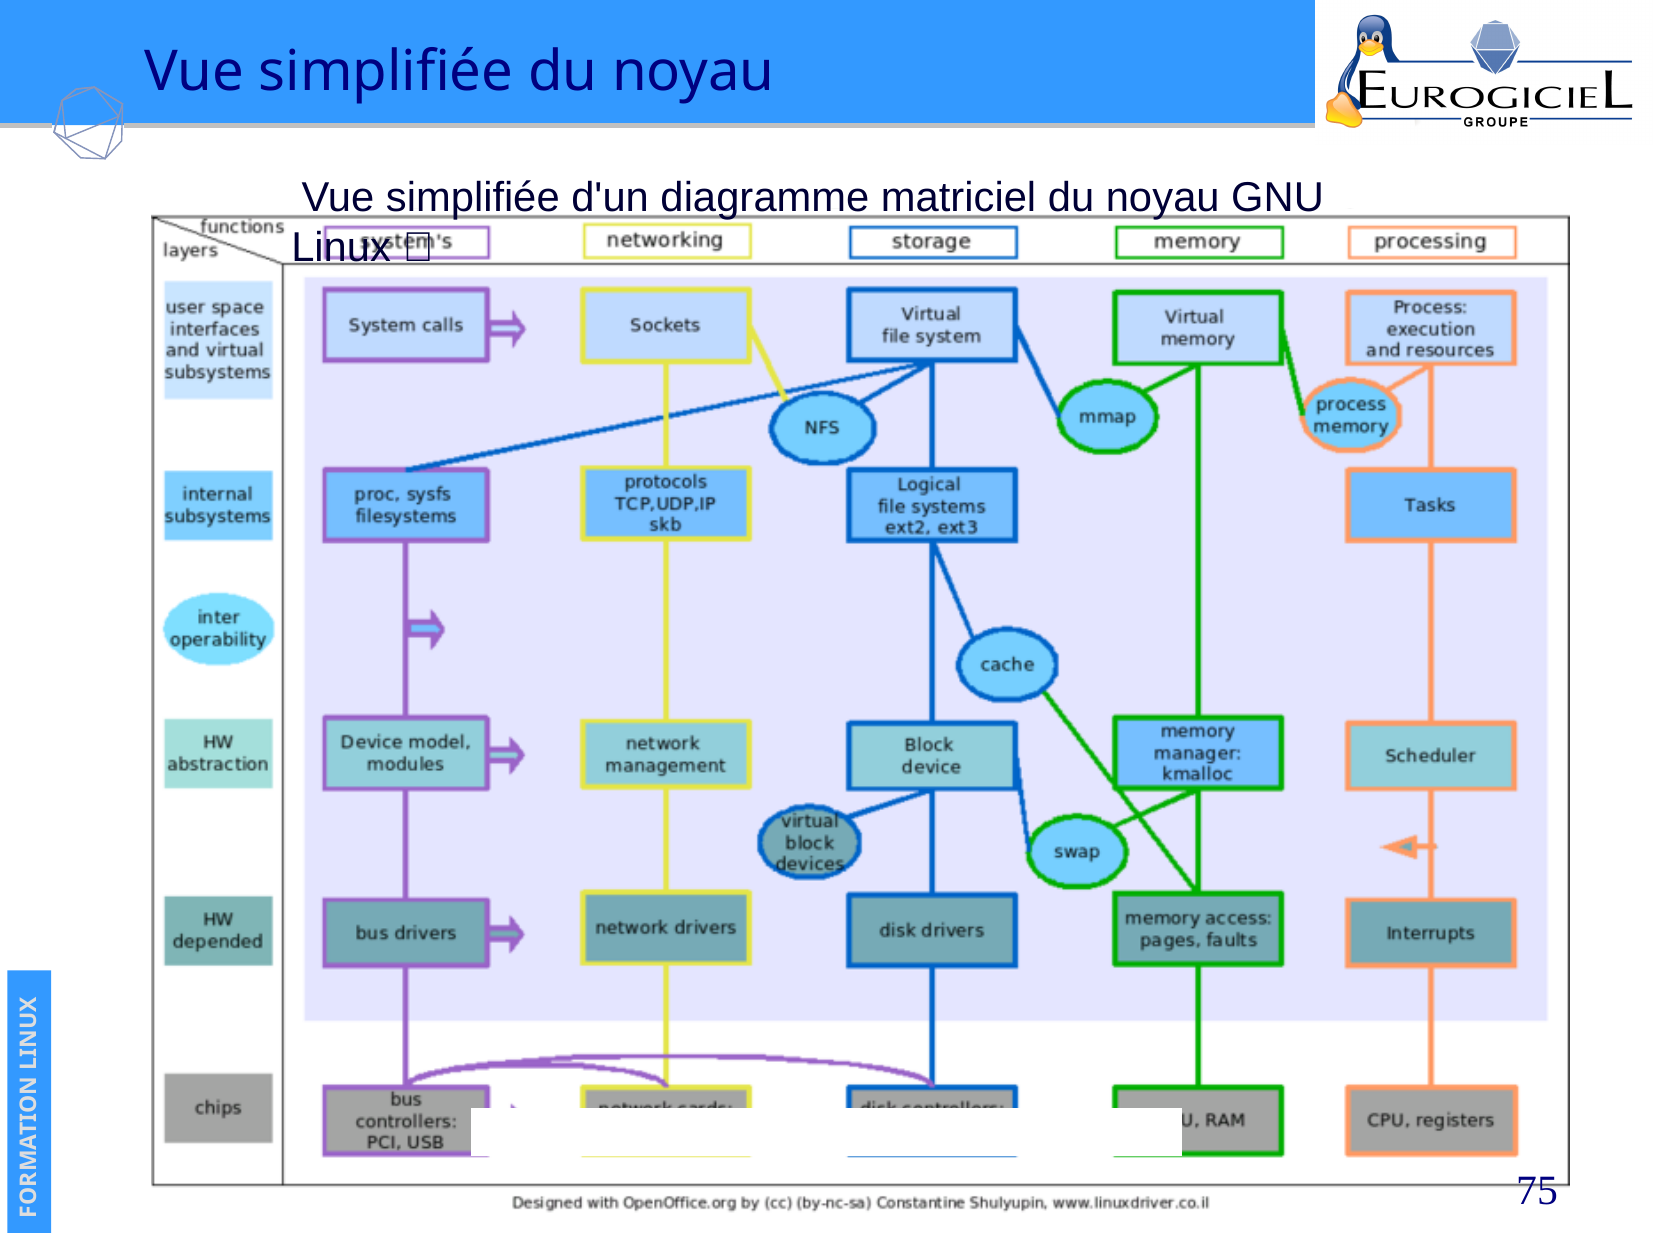

# Vue simplifiée du noyau
 Vue simplifiée d'un diagramme matriciel du noyau GNU Linux 